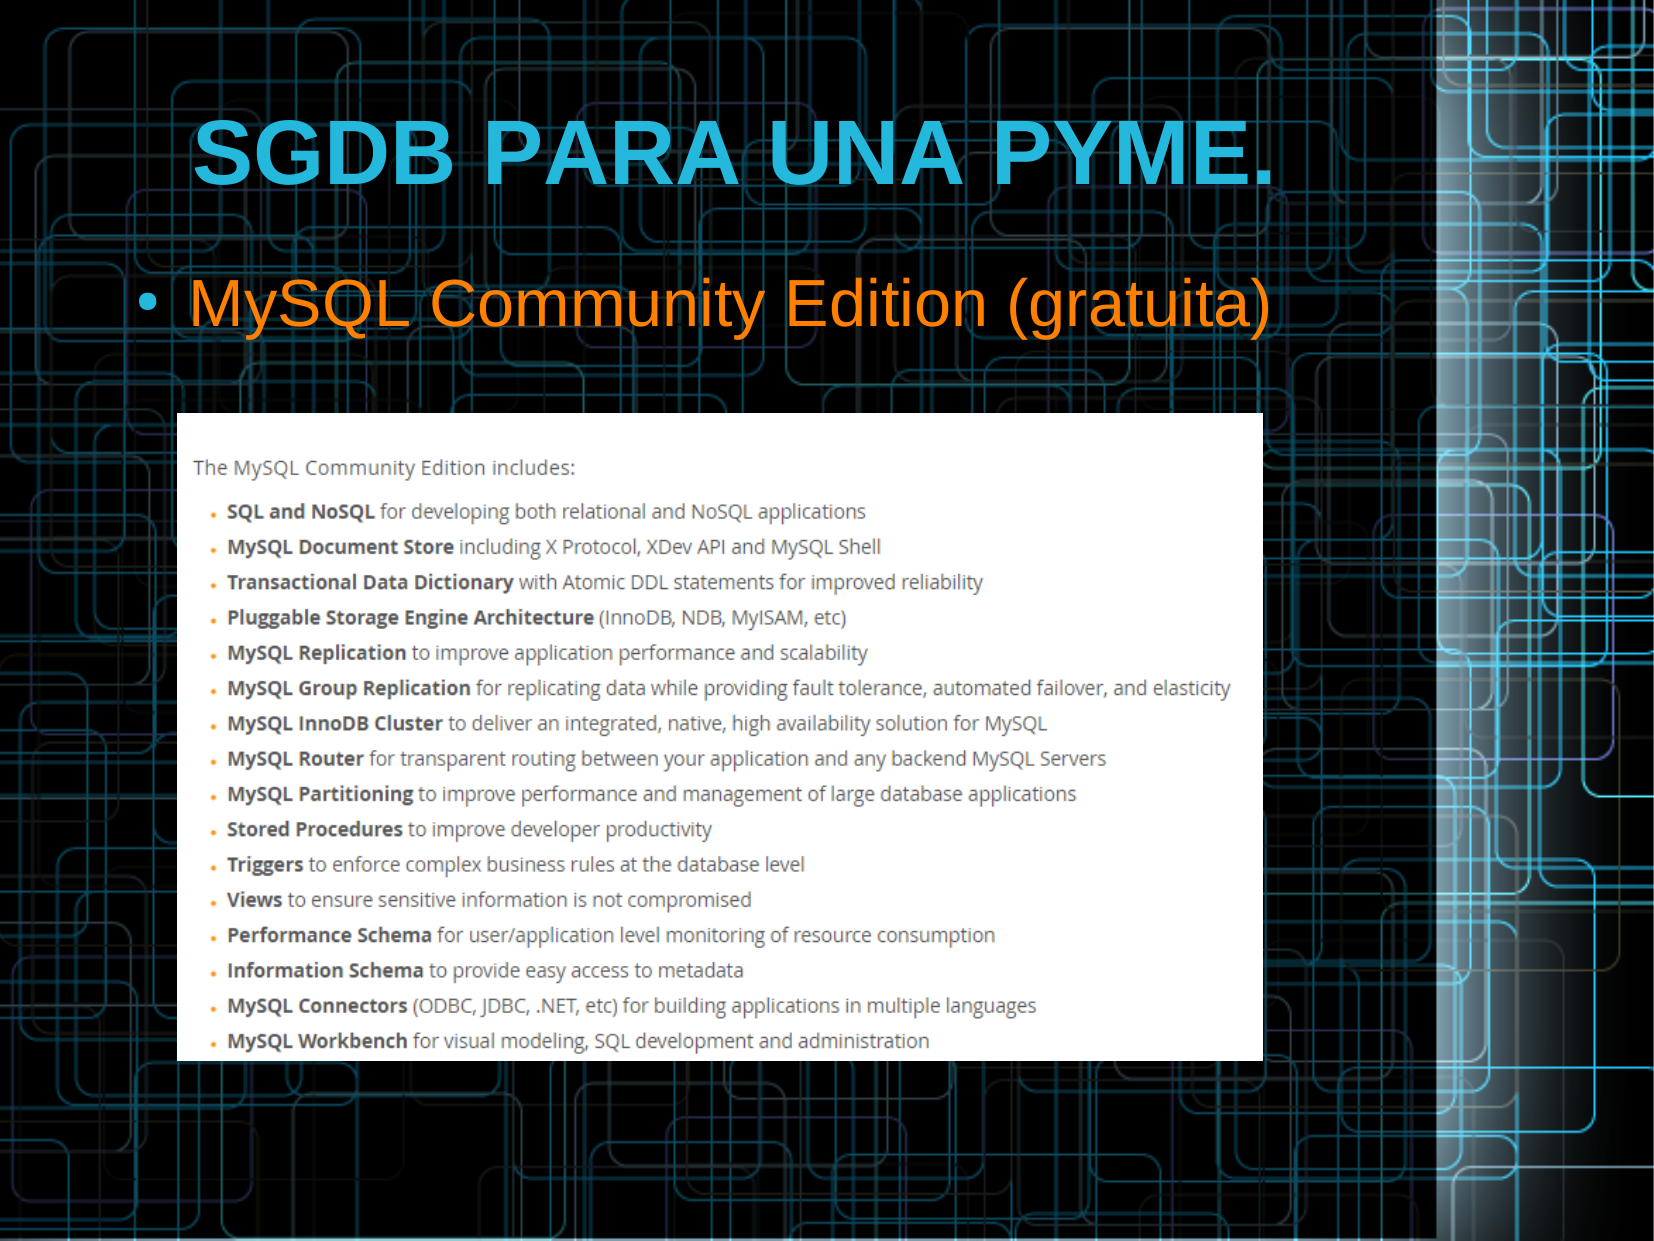

# SGDB PARA UNA PYME.
MySQL Community Edition (gratuita)